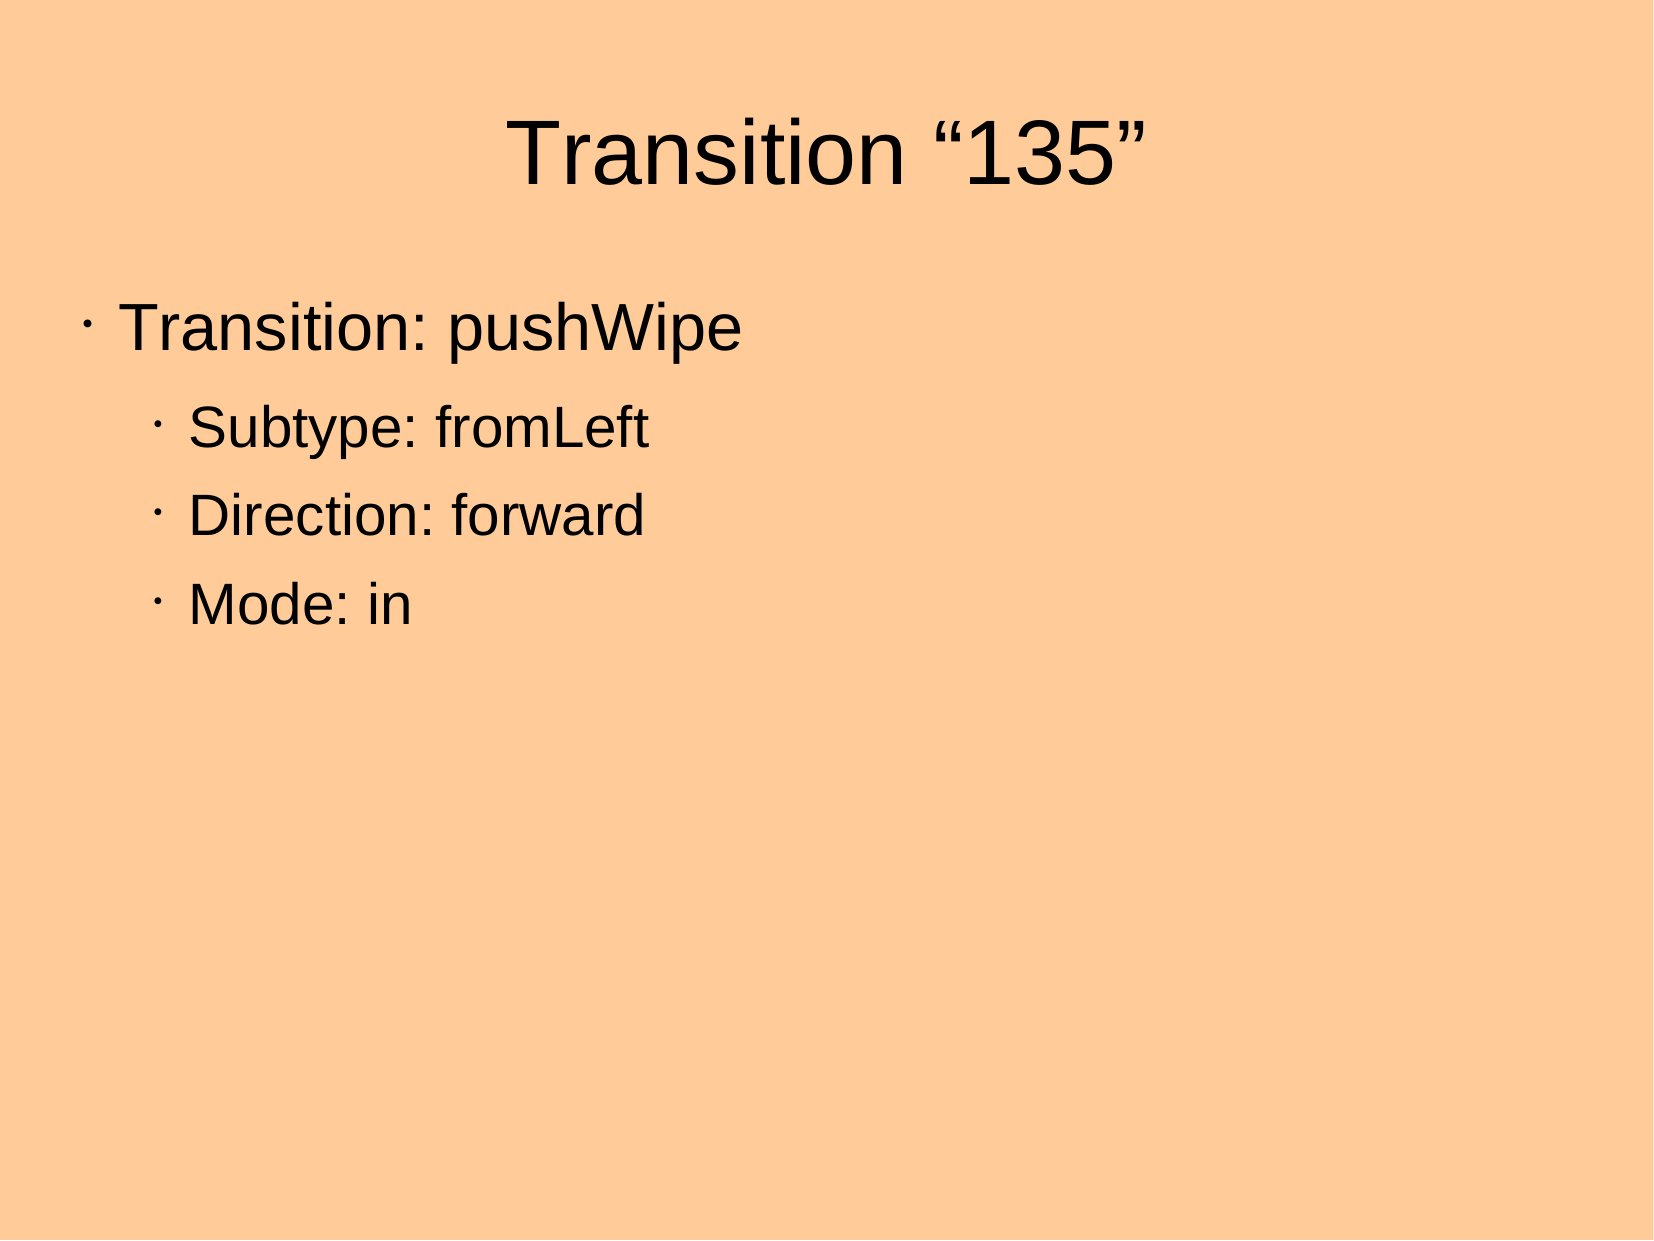

# Transition “135”
Transition: pushWipe
Subtype: fromLeft
Direction: forward
Mode: in